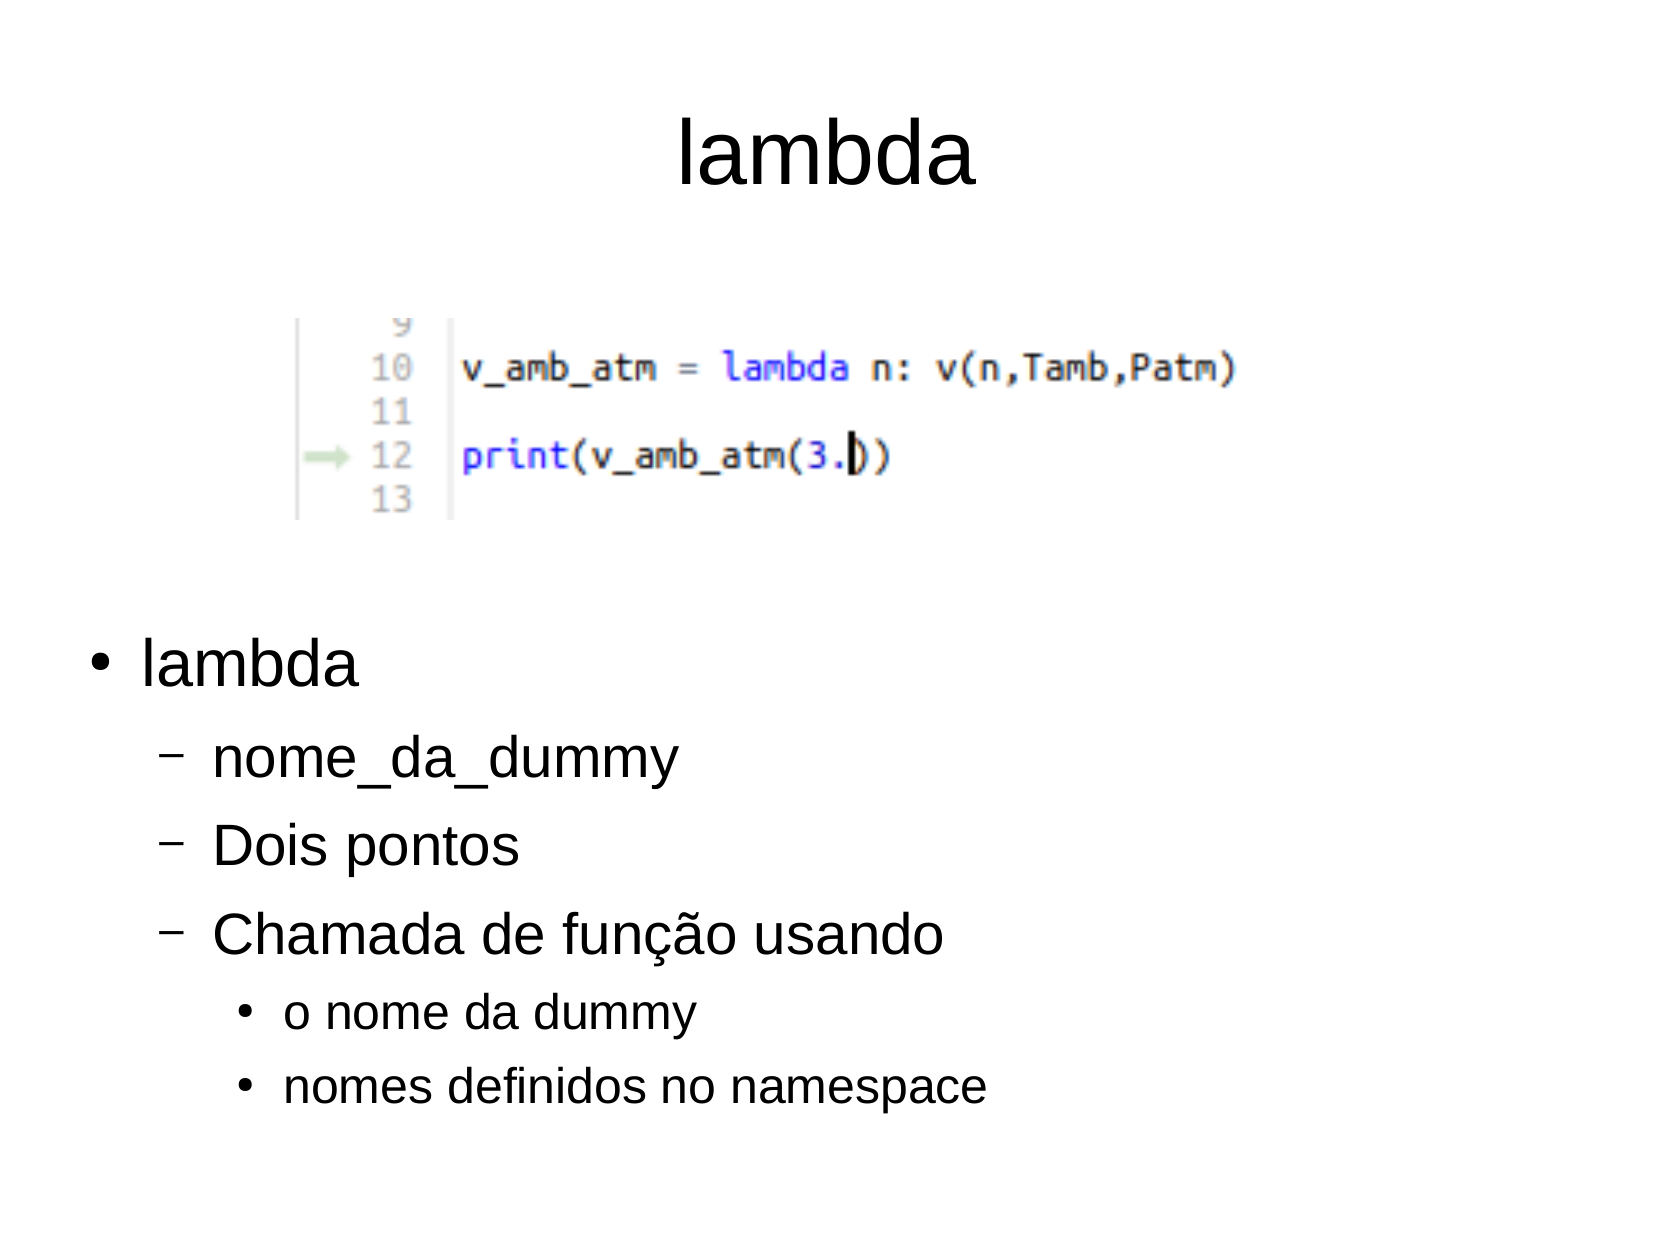

# lambda
lambda
nome_da_dummy
Dois pontos
Chamada de função usando
o nome da dummy
nomes definidos no namespace